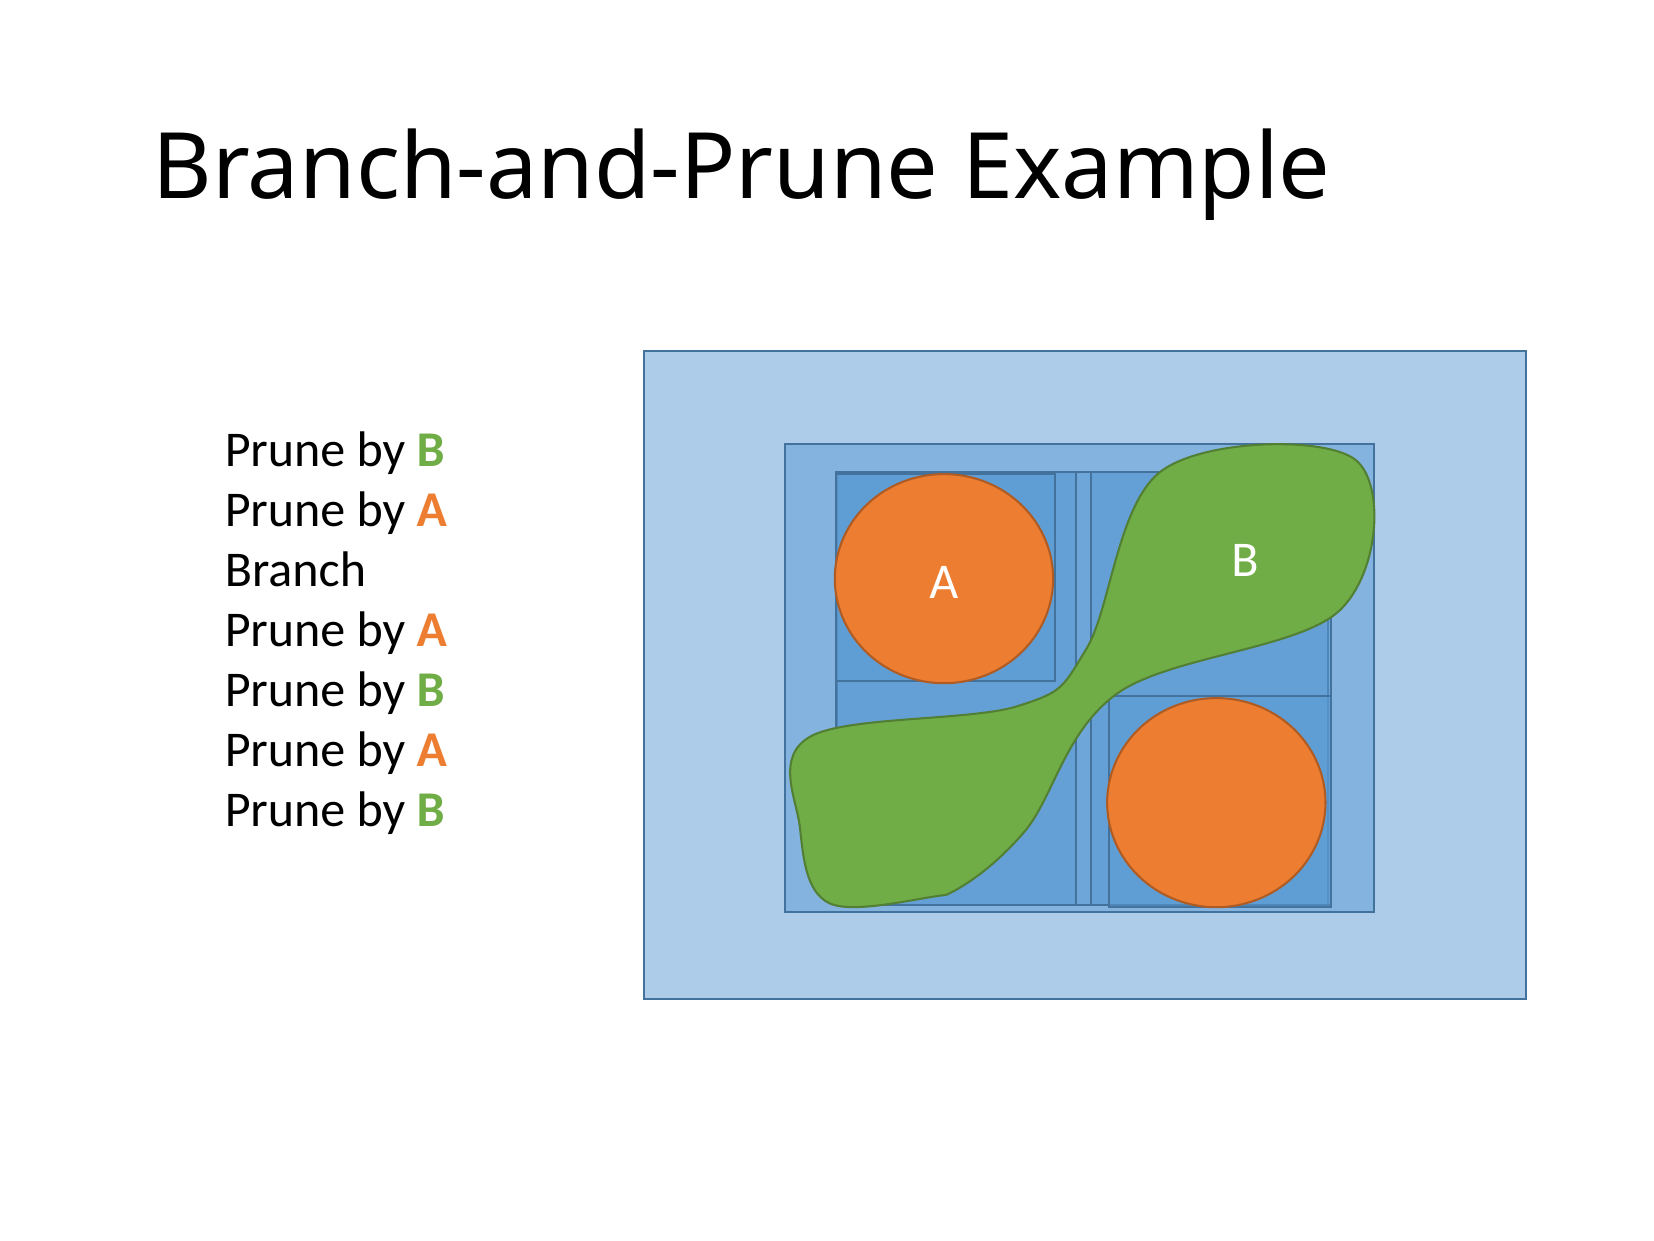

# Branch-and-Prune Example
Prune by B
Prune by A
Branch
Prune by A
Prune by B
Prune by A
Prune by B
A
B